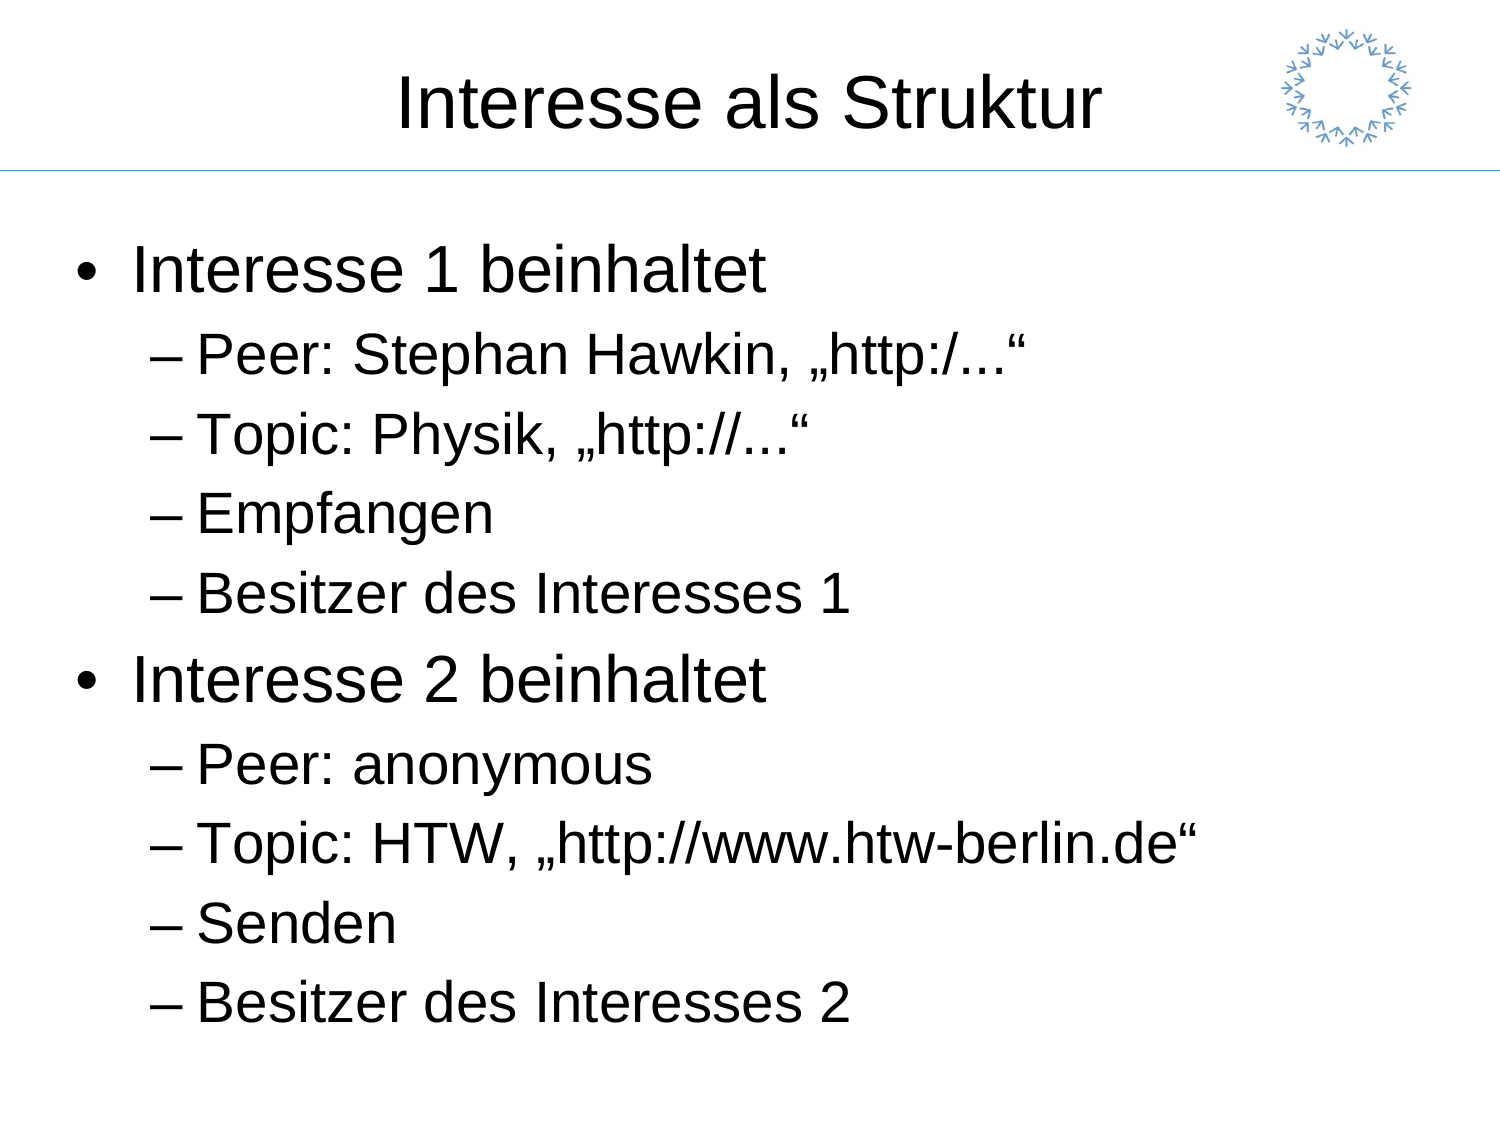

# Interesse als Struktur
Interesse 1 beinhaltet
Peer: Stephan Hawkin, „http:/...“
Topic: Physik, „http://...“
Empfangen
Besitzer des Interesses 1
Interesse 2 beinhaltet
Peer: anonymous
Topic: HTW, „http://www.htw-berlin.de“
Senden
Besitzer des Interesses 2